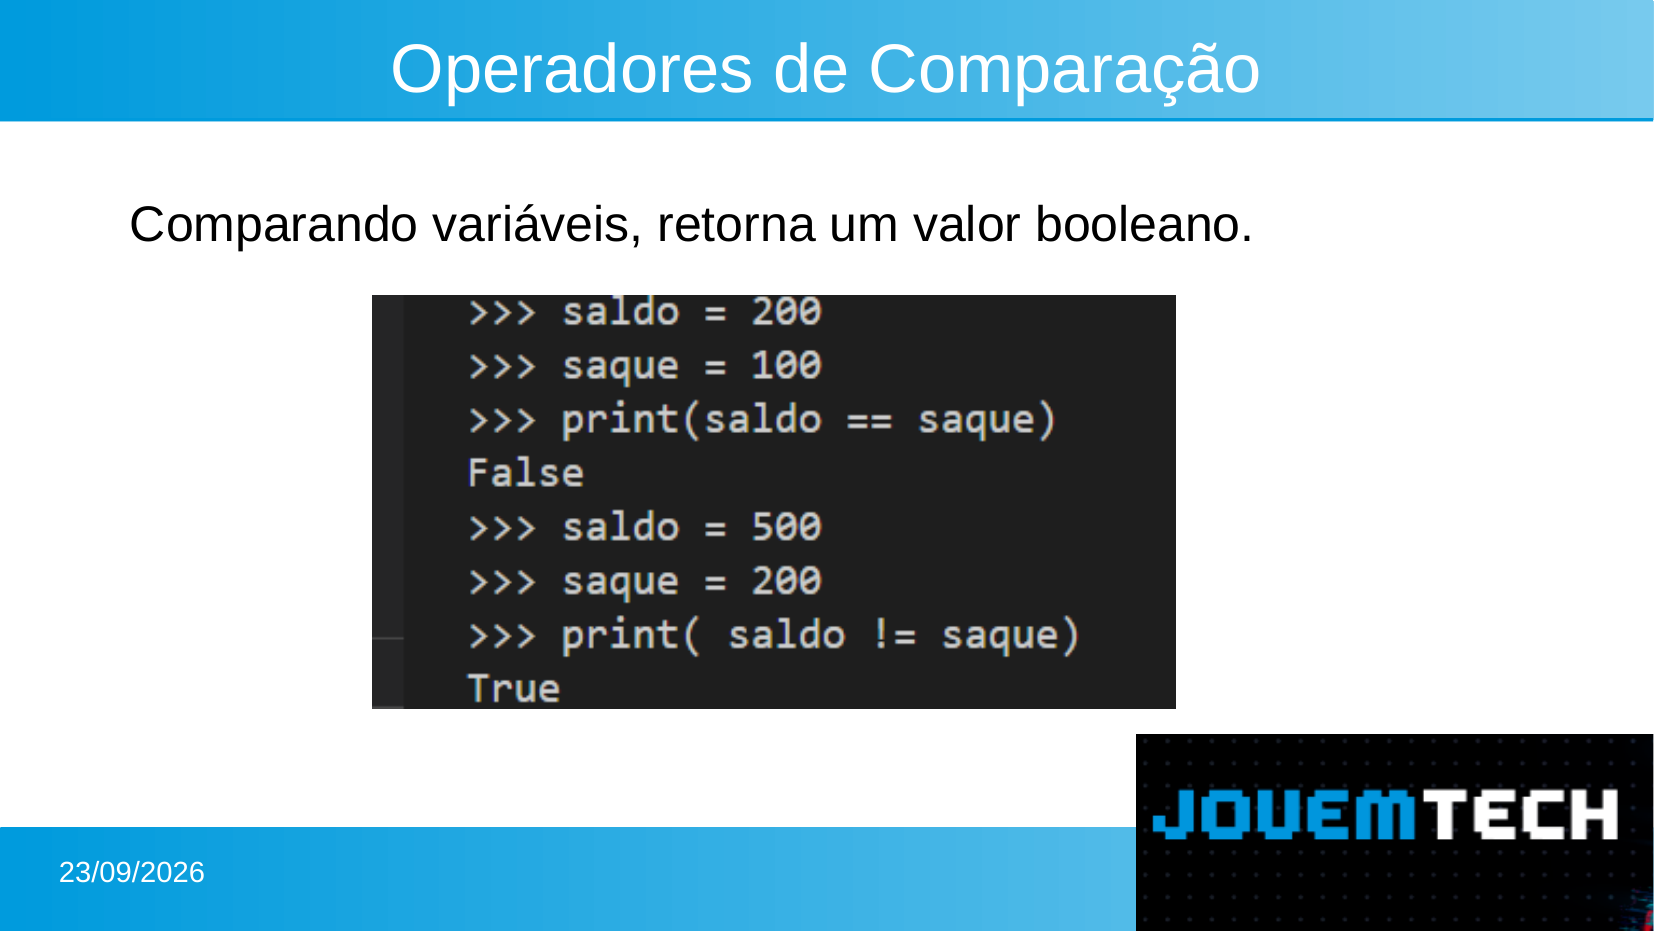

# Operadores de Comparação
Comparando variáveis, retorna um valor booleano.
5